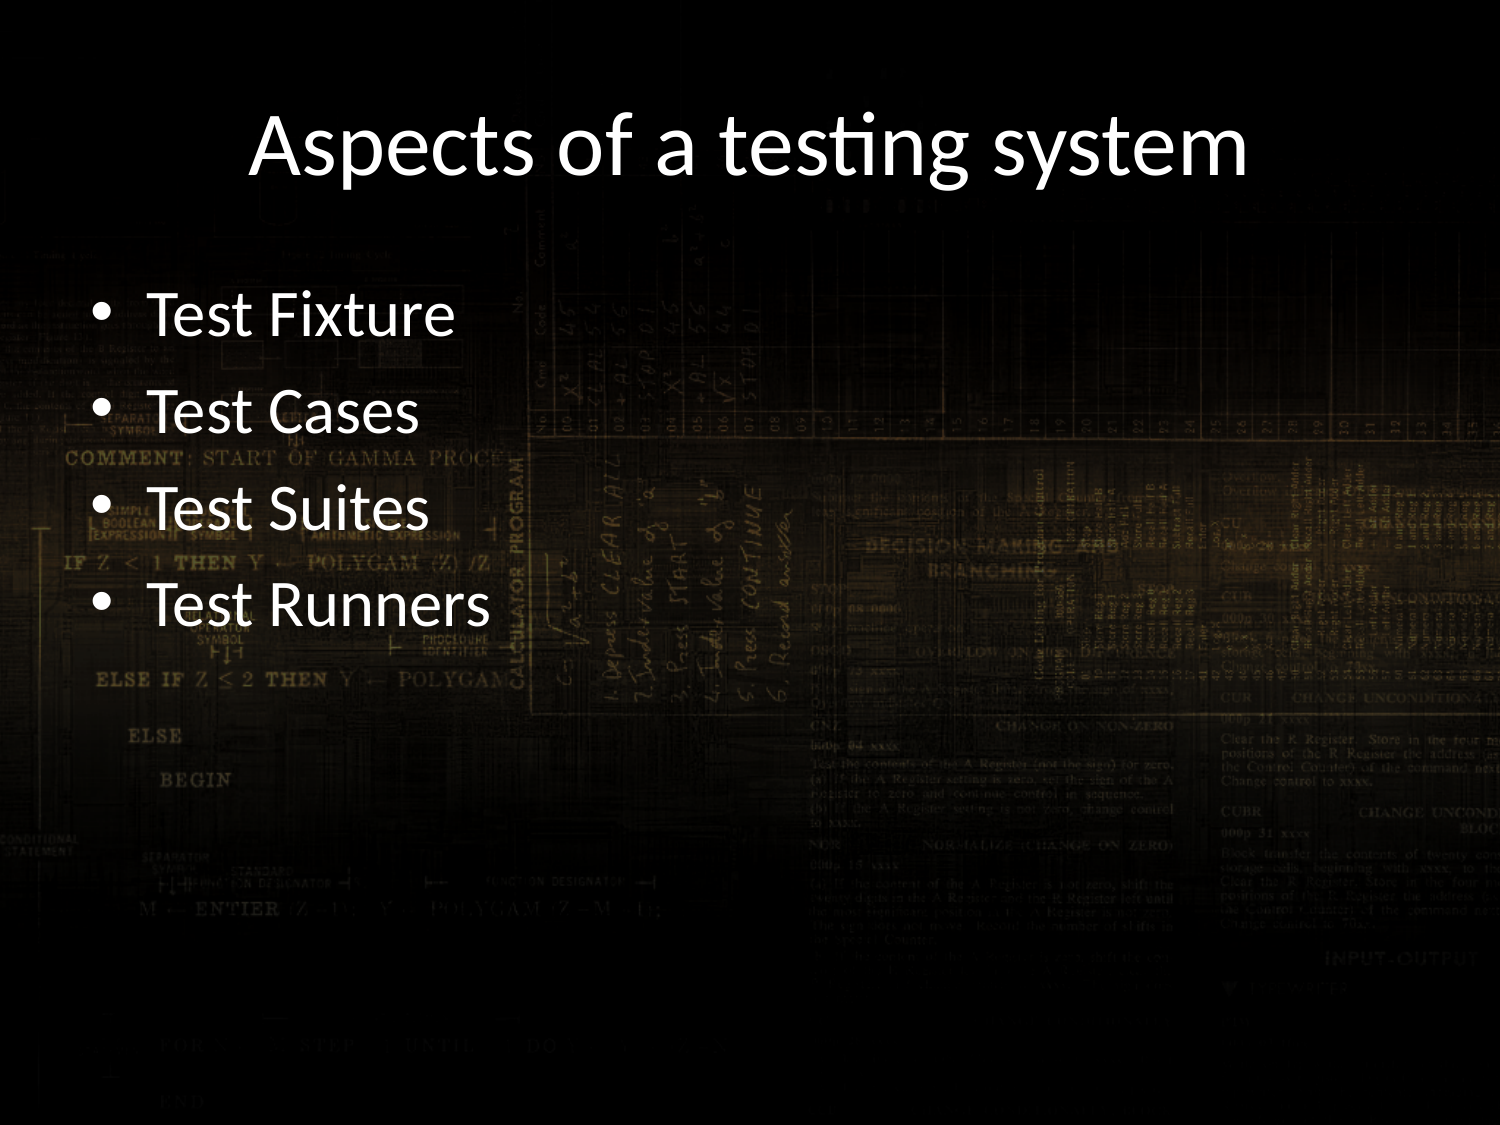

# Aspects of a testing system
Test Fixture
Test Cases
Test Suites
Test Runners